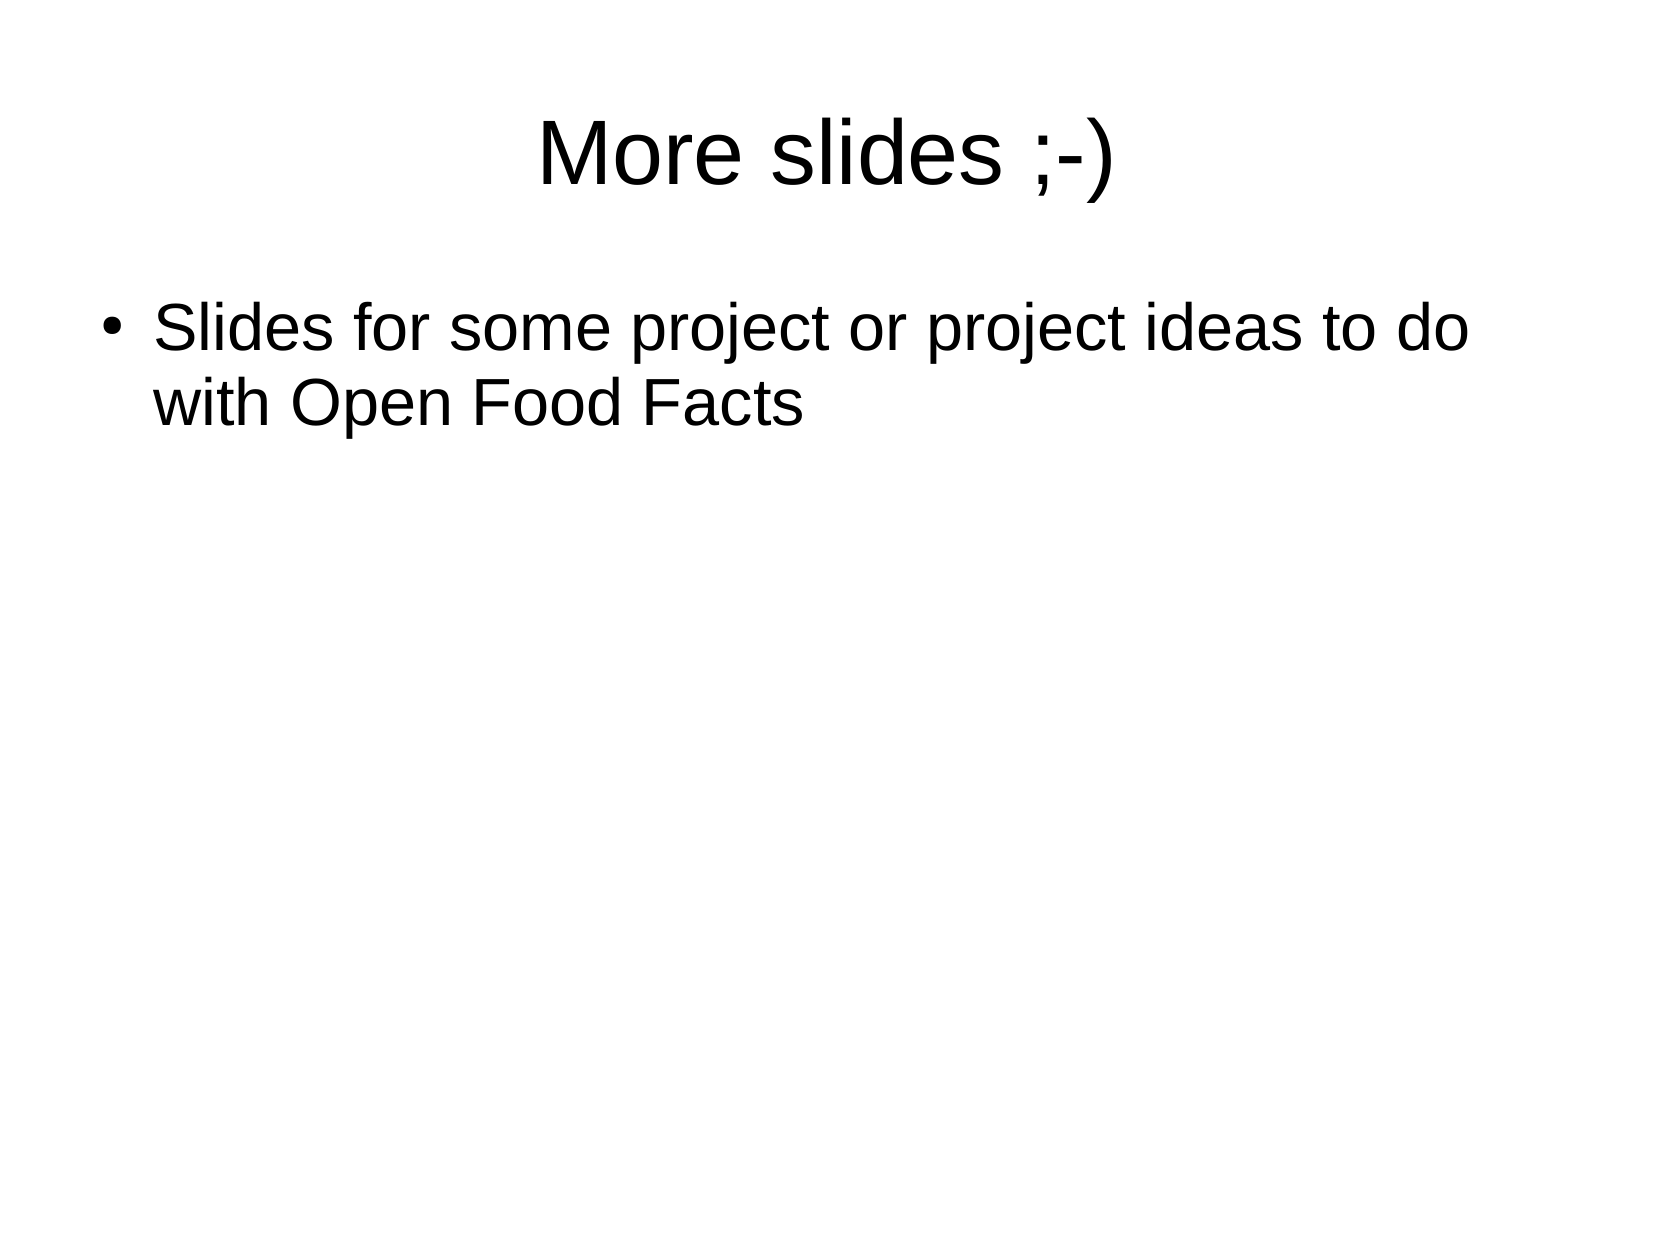

# More slides ;-)
Slides for some project or project ideas to do with Open Food Facts